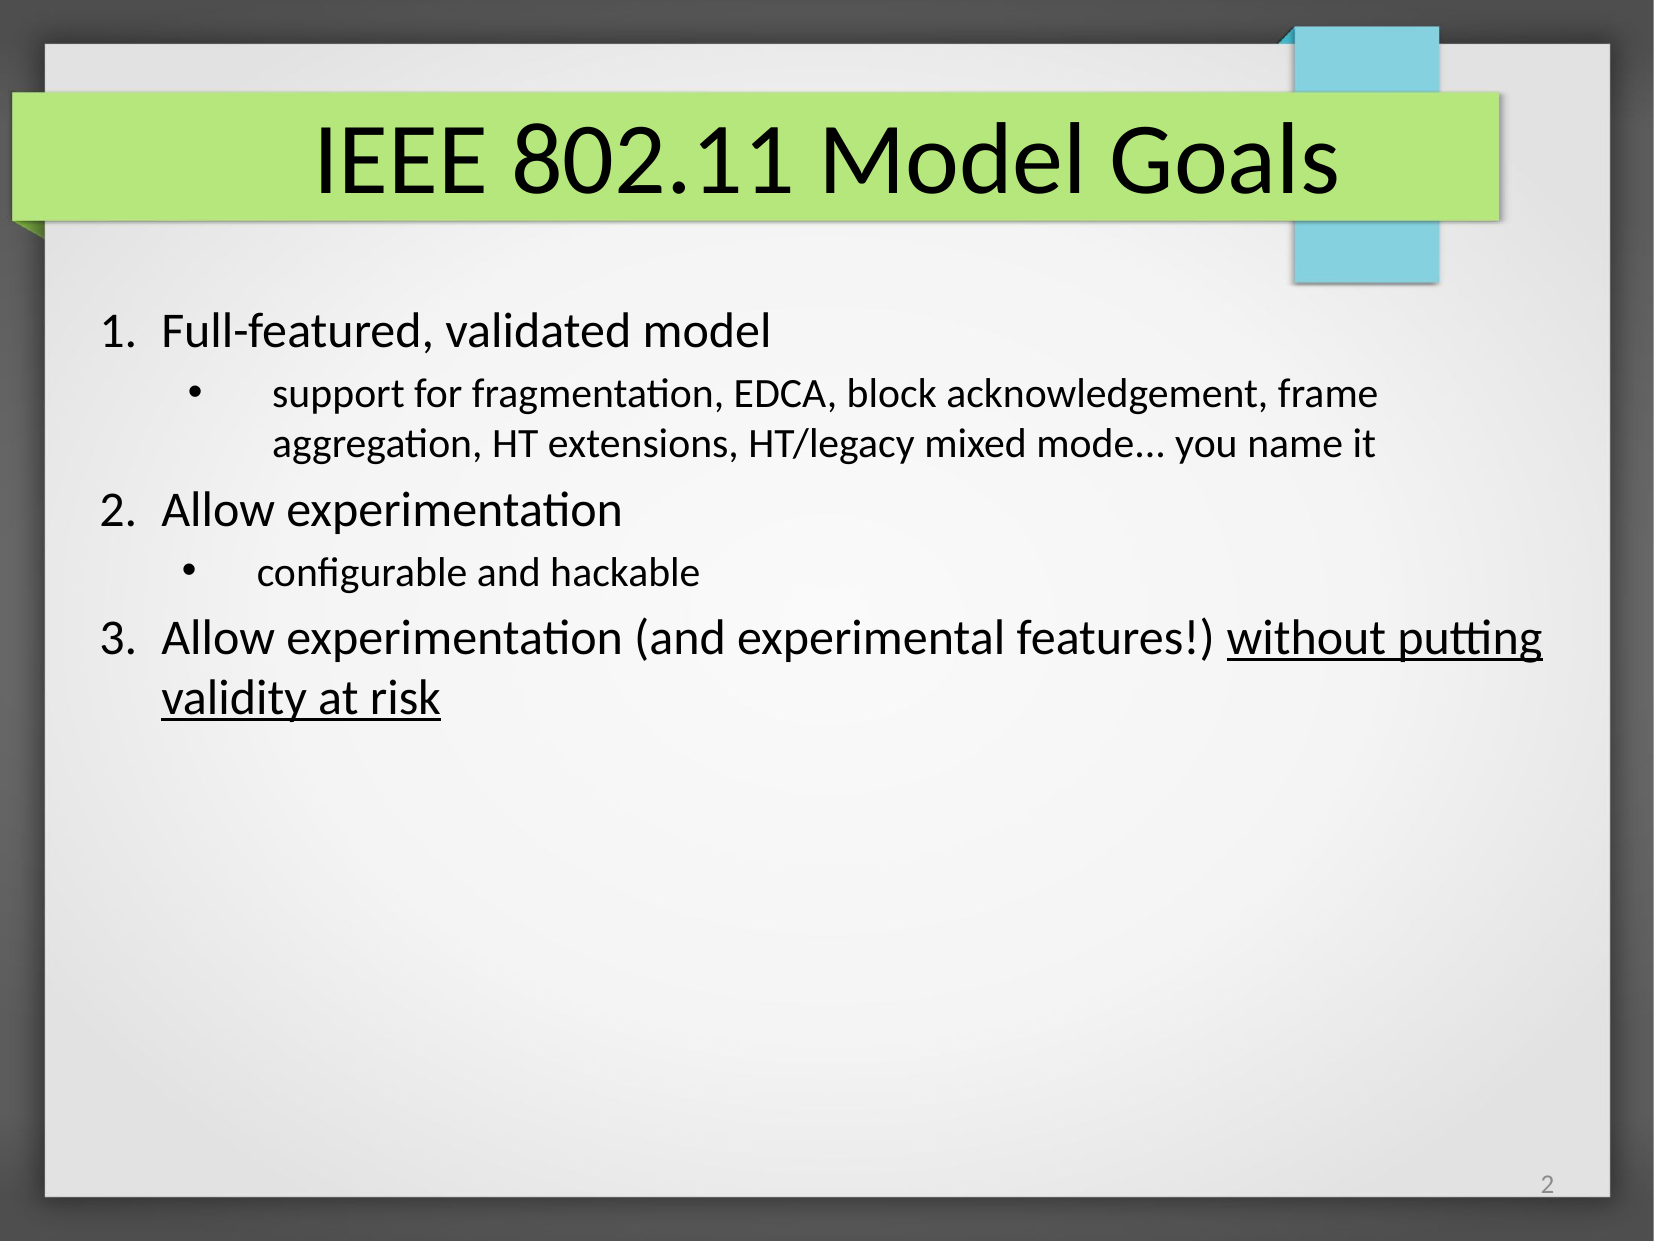

# IEEE 802.11 Model Goals
Full-featured, validated model
support for fragmentation, EDCA, block acknowledgement, frame aggregation, HT extensions, HT/legacy mixed mode... you name it
Allow experimentation
configurable and hackable
Allow experimentation (and experimental features!) without putting validity at risk
2